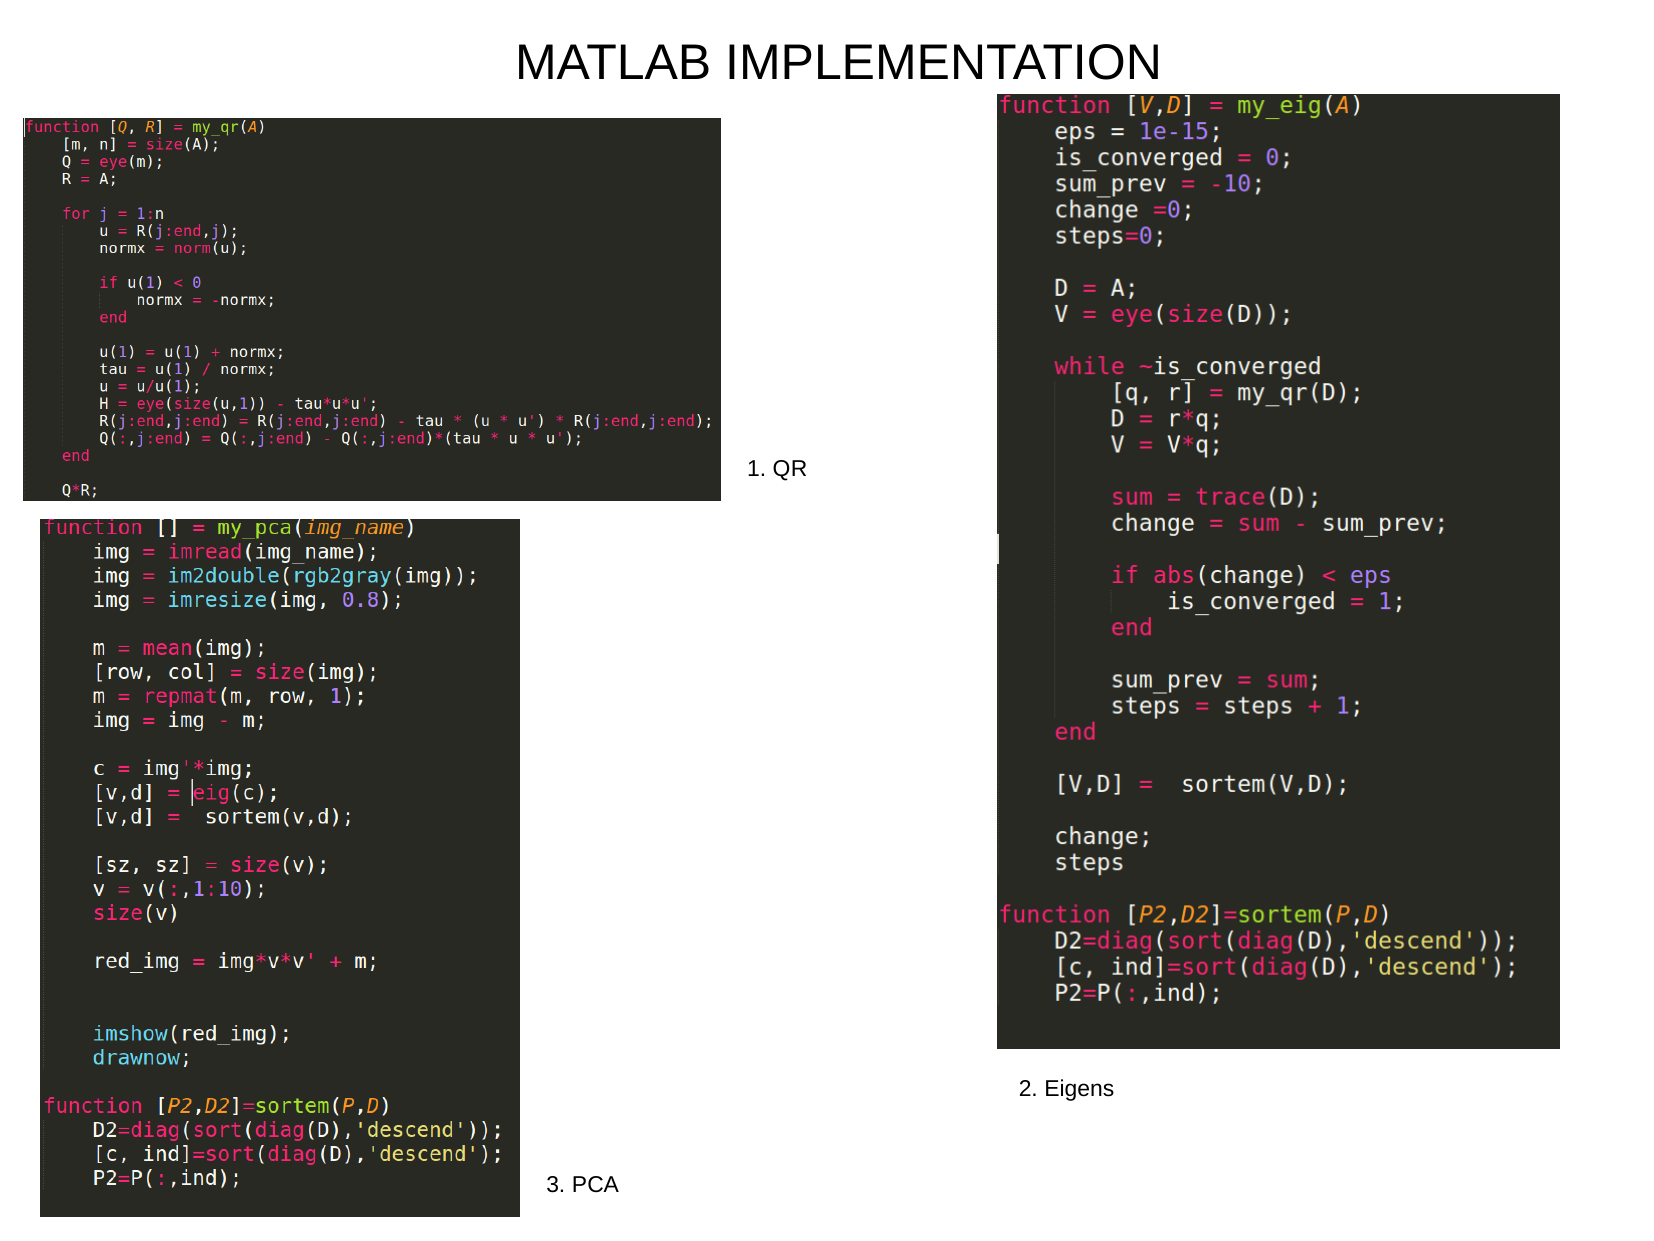

# MATLAB IMPLEMENTATION
1. QR
2. Eigens
3. PCA